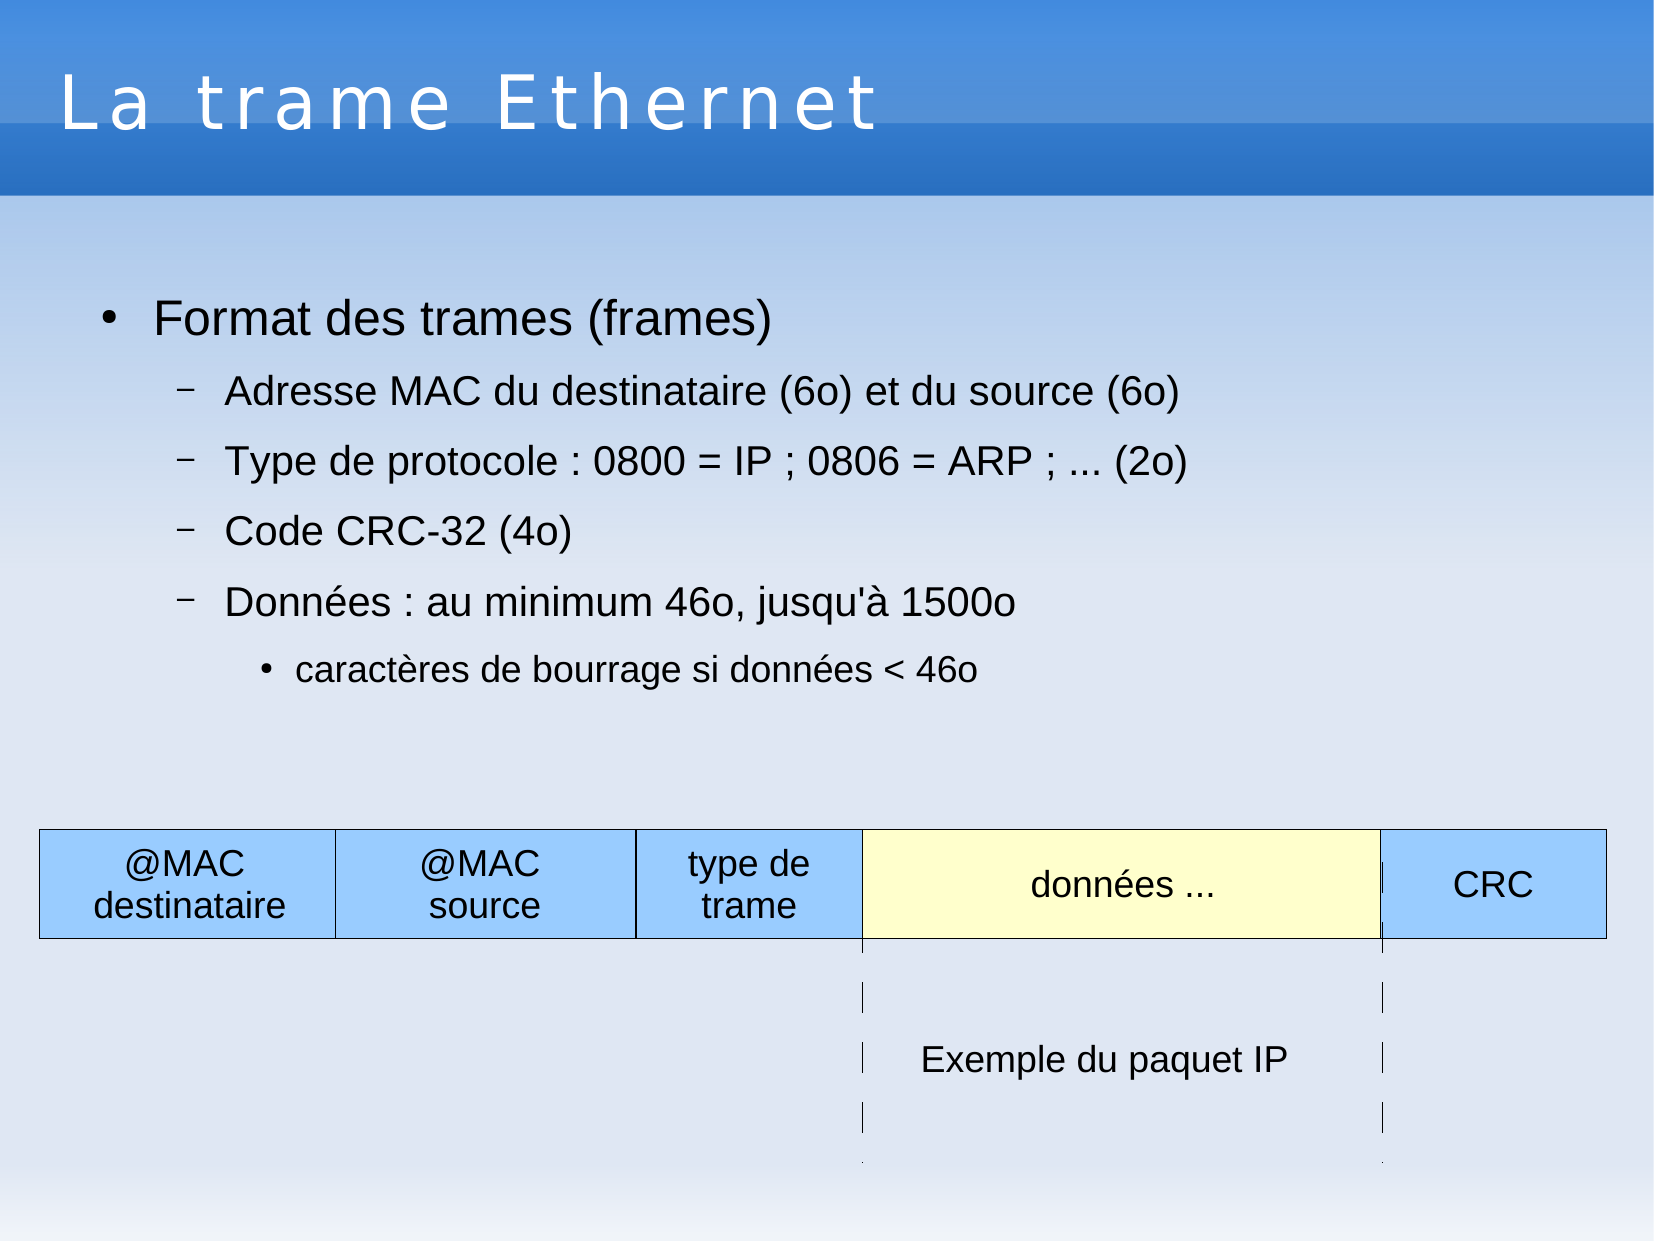

# La trame Ethernet
Format des trames (frames)
Adresse MAC du destinataire (6o) et du source (6o)
Type de protocole : 0800 = IP ; 0806 = ARP ; ... (2o)
Code CRC-32 (4o)
Données : au minimum 46o, jusqu'à 1500o
caractères de bourrage si données < 46o
@MAC
destinataire
@MAC
source
type de
trame
données ...
CRC
Exemple du paquet IP